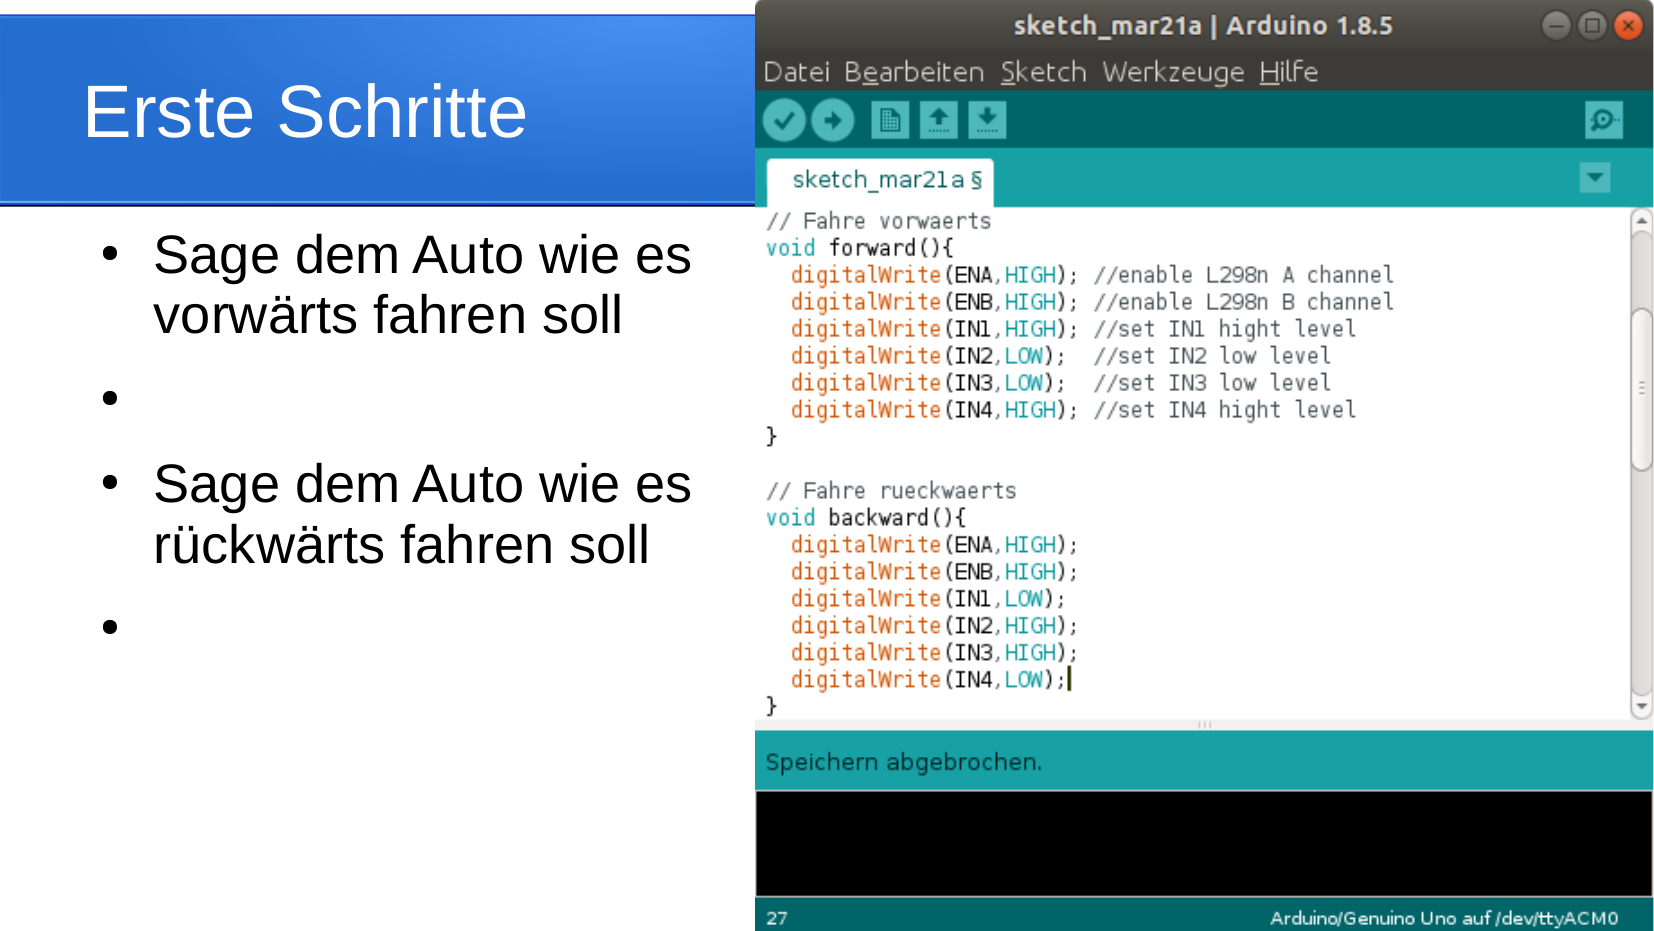

# Erste Schritte
Sage dem Auto wie es vorwärts fahren soll
Sage dem Auto wie es rückwärts fahren soll